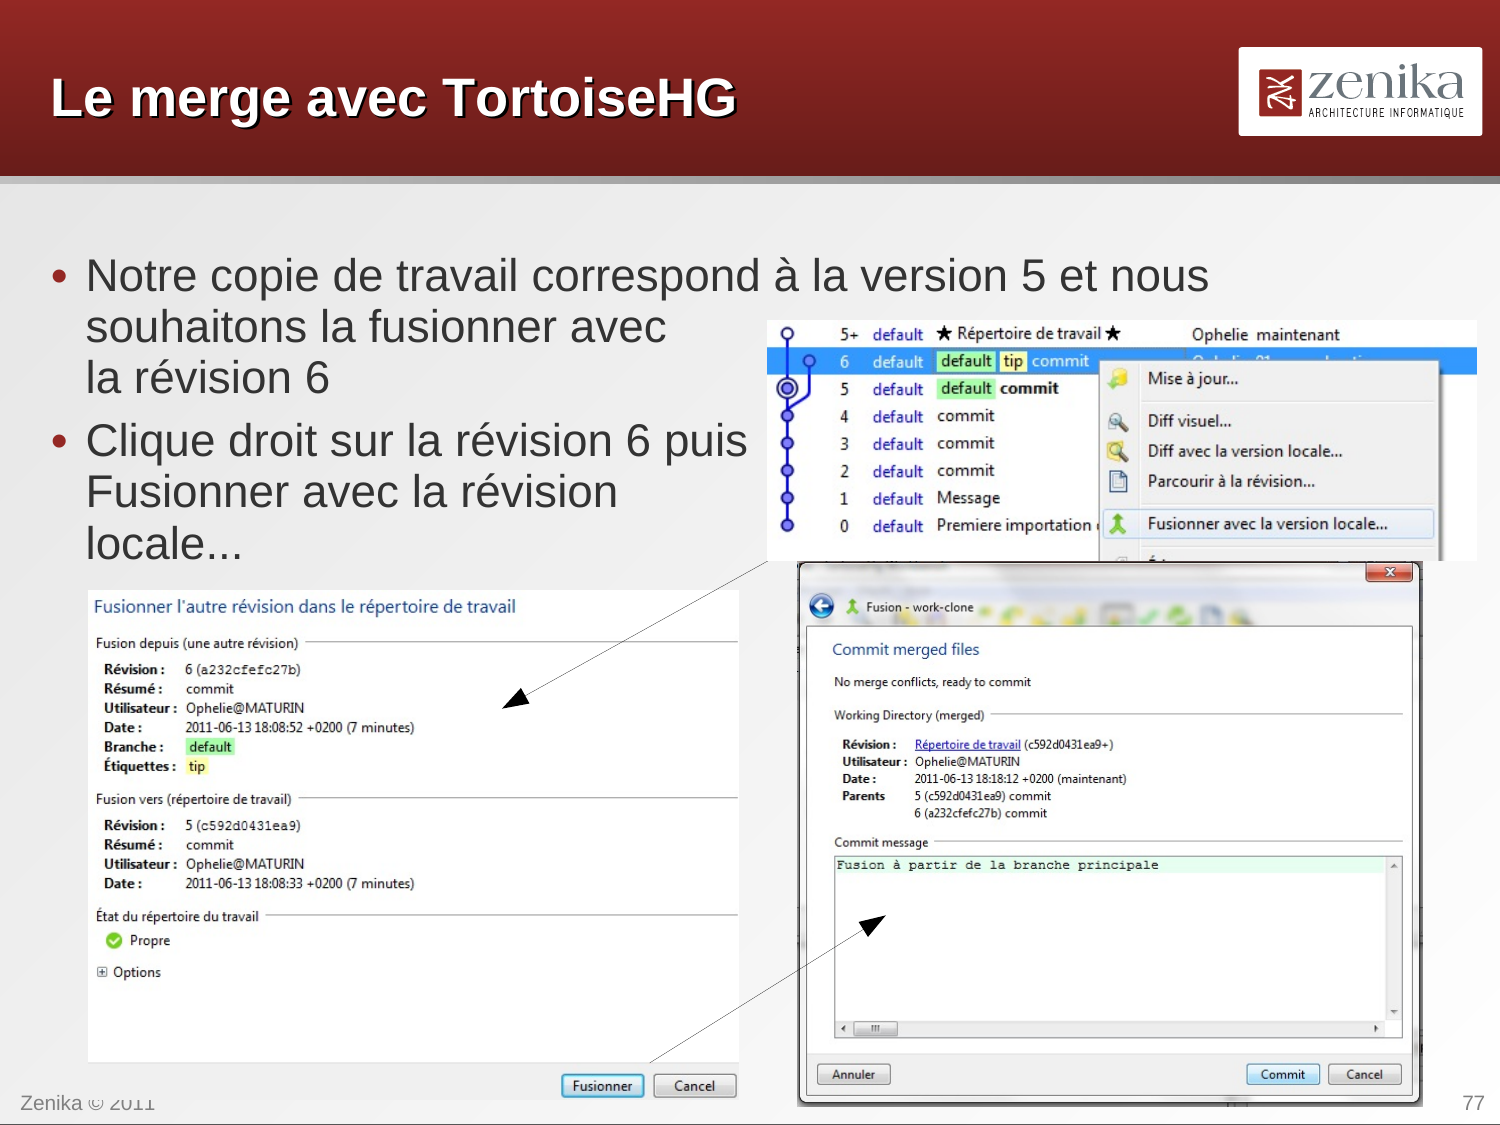

# Le merge avec TortoiseHG
Notre copie de travail correspond à la version 5 et nous souhaitons la fusionner avec
la révision 6
Clique droit sur la révision 6 puis
Fusionner avec la révision
locale...